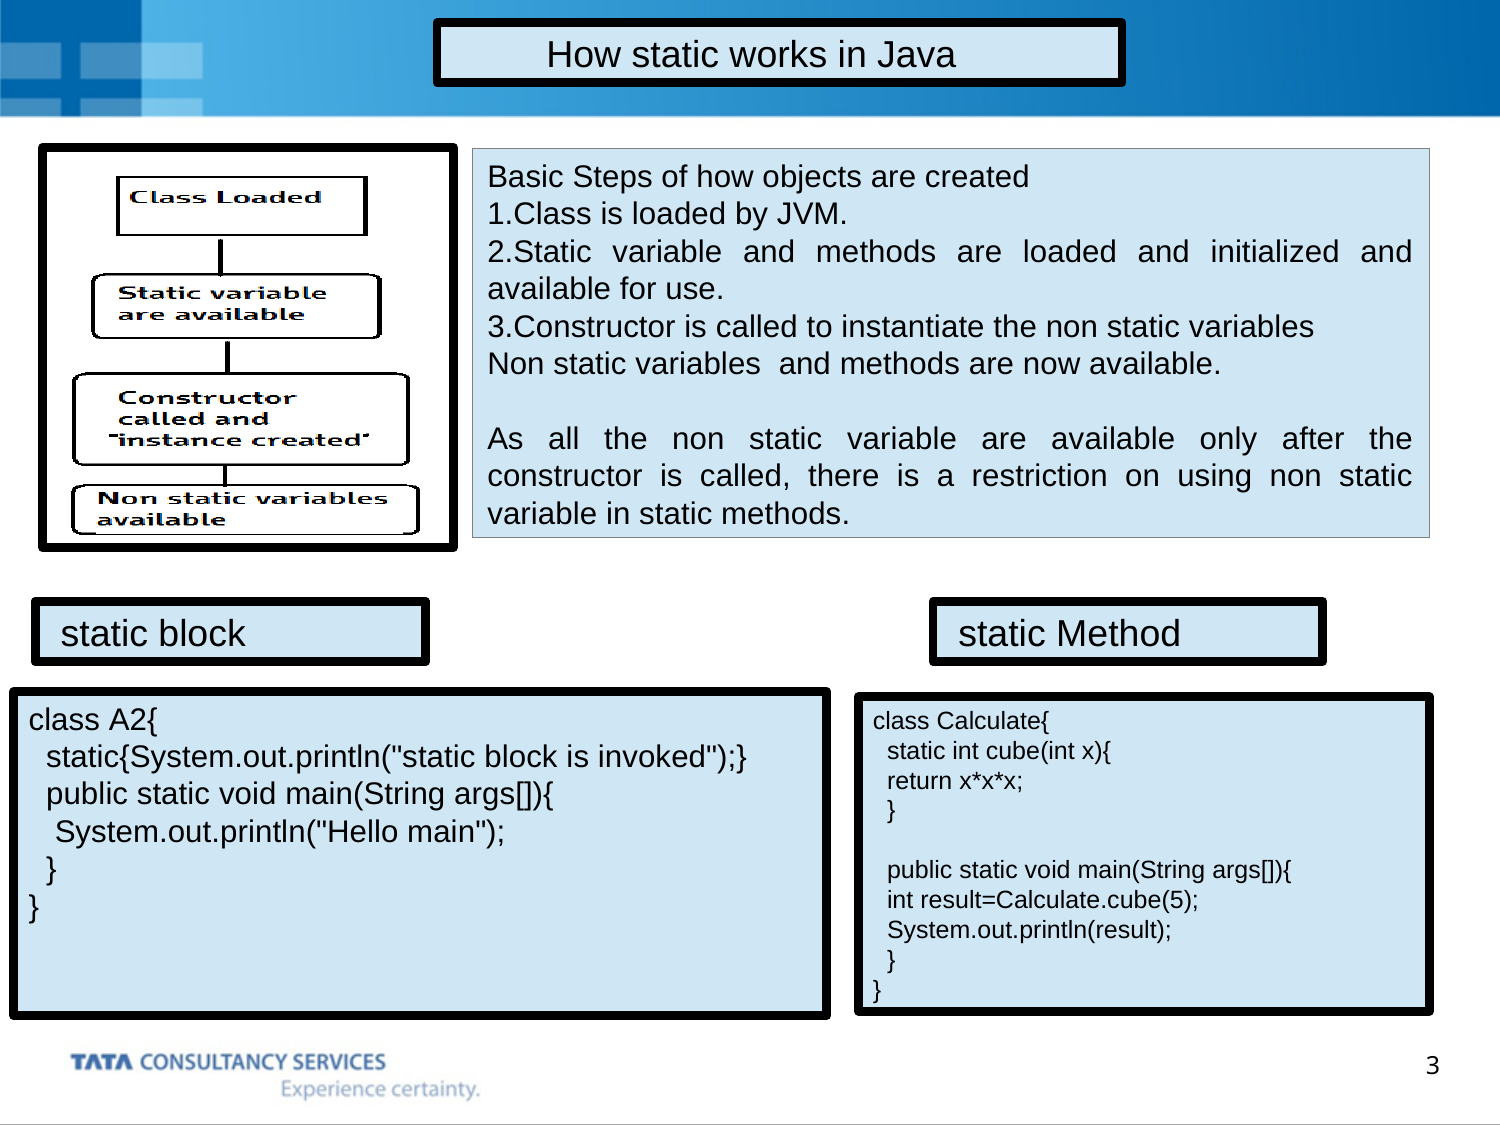

How static works in Java
Basic Steps of how objects are created
1.Class is loaded by JVM.
2.Static variable and methods are loaded and initialized and available for use.
3.Constructor is called to instantiate the non static variables
Non static variables and methods are now available.
As all the non static variable are available only after the constructor is called, there is a restriction on using non static variable in static methods.
Java static block
 static Method
 static block
class A2{
 static{System.out.println("static block is invoked");}
 public static void main(String args[]){
 System.out.println("Hello main");
 }
}
class Calculate{
 static int cube(int x){
 return x*x*x;
 }
 public static void main(String args[]){
 int result=Calculate.cube(5);
 System.out.println(result);
 }
}